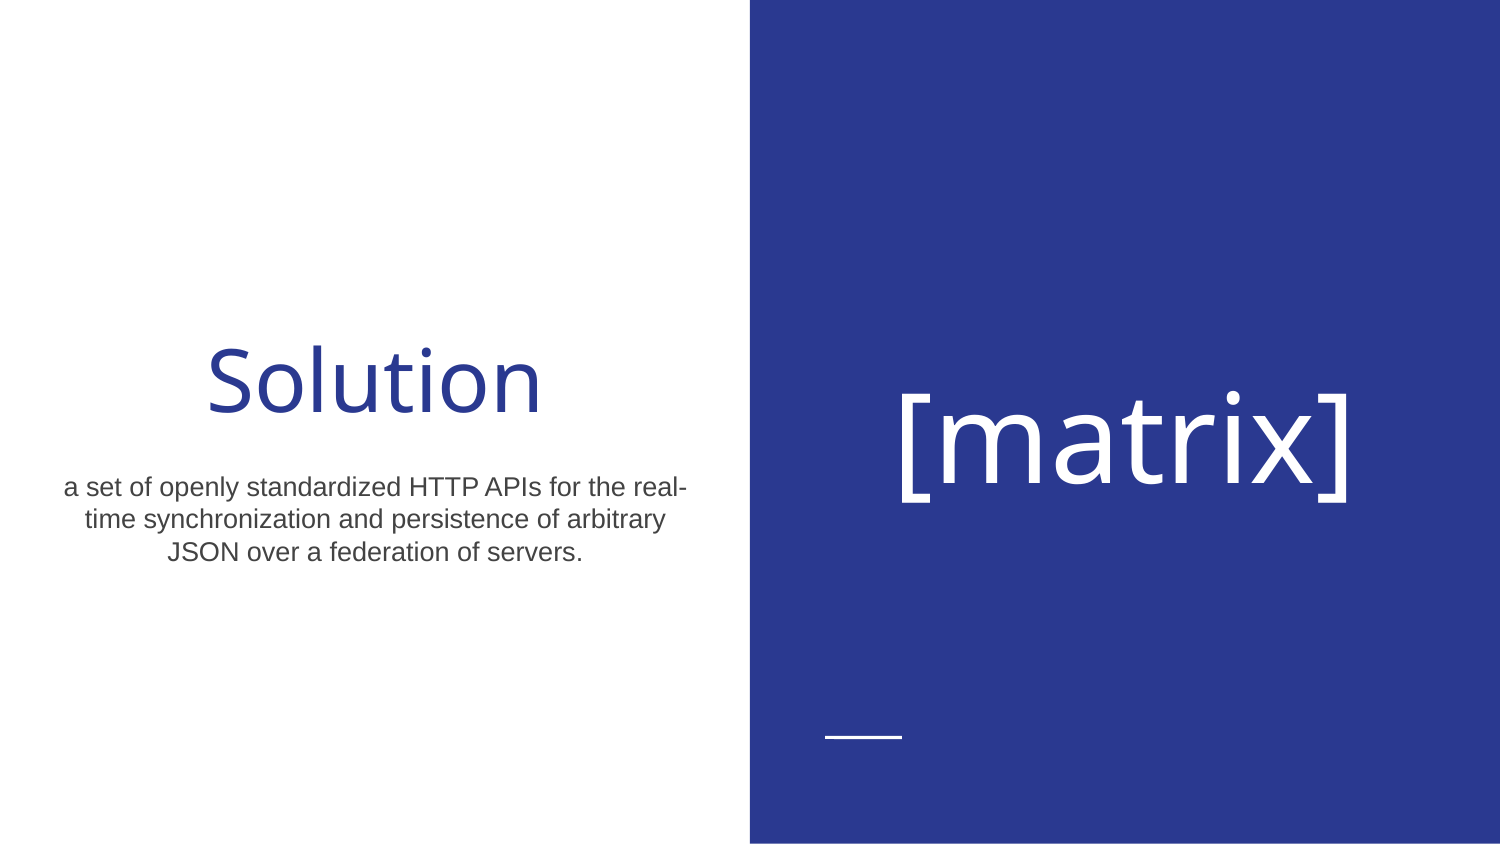

[matrix]
# Solution
a set of openly standardized HTTP APIs for the real-time synchronization and persistence of arbitrary JSON over a federation of servers.